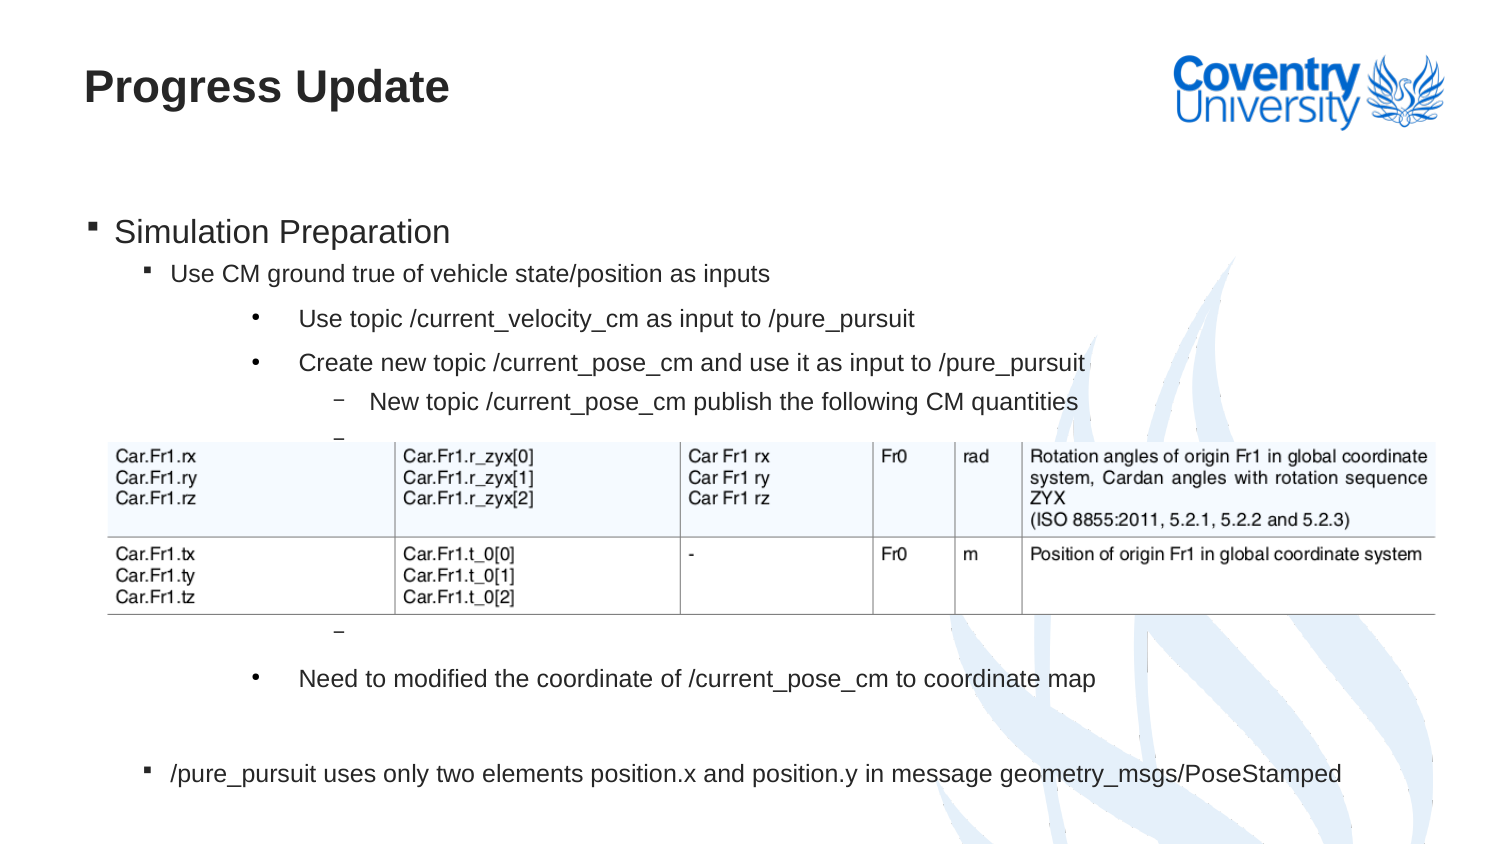

# Progress Update
Simulation Preparation
Use CM ground true of vehicle state/position as inputs
Use topic /current_velocity_cm as input to /pure_pursuit
Create new topic /current_pose_cm and use it as input to /pure_pursuit
New topic /current_pose_cm publish the following CM quantities
Need to modified the coordinate of /current_pose_cm to coordinate map
/pure_pursuit uses only two elements position.x and position.y in message geometry_msgs/PoseStamped